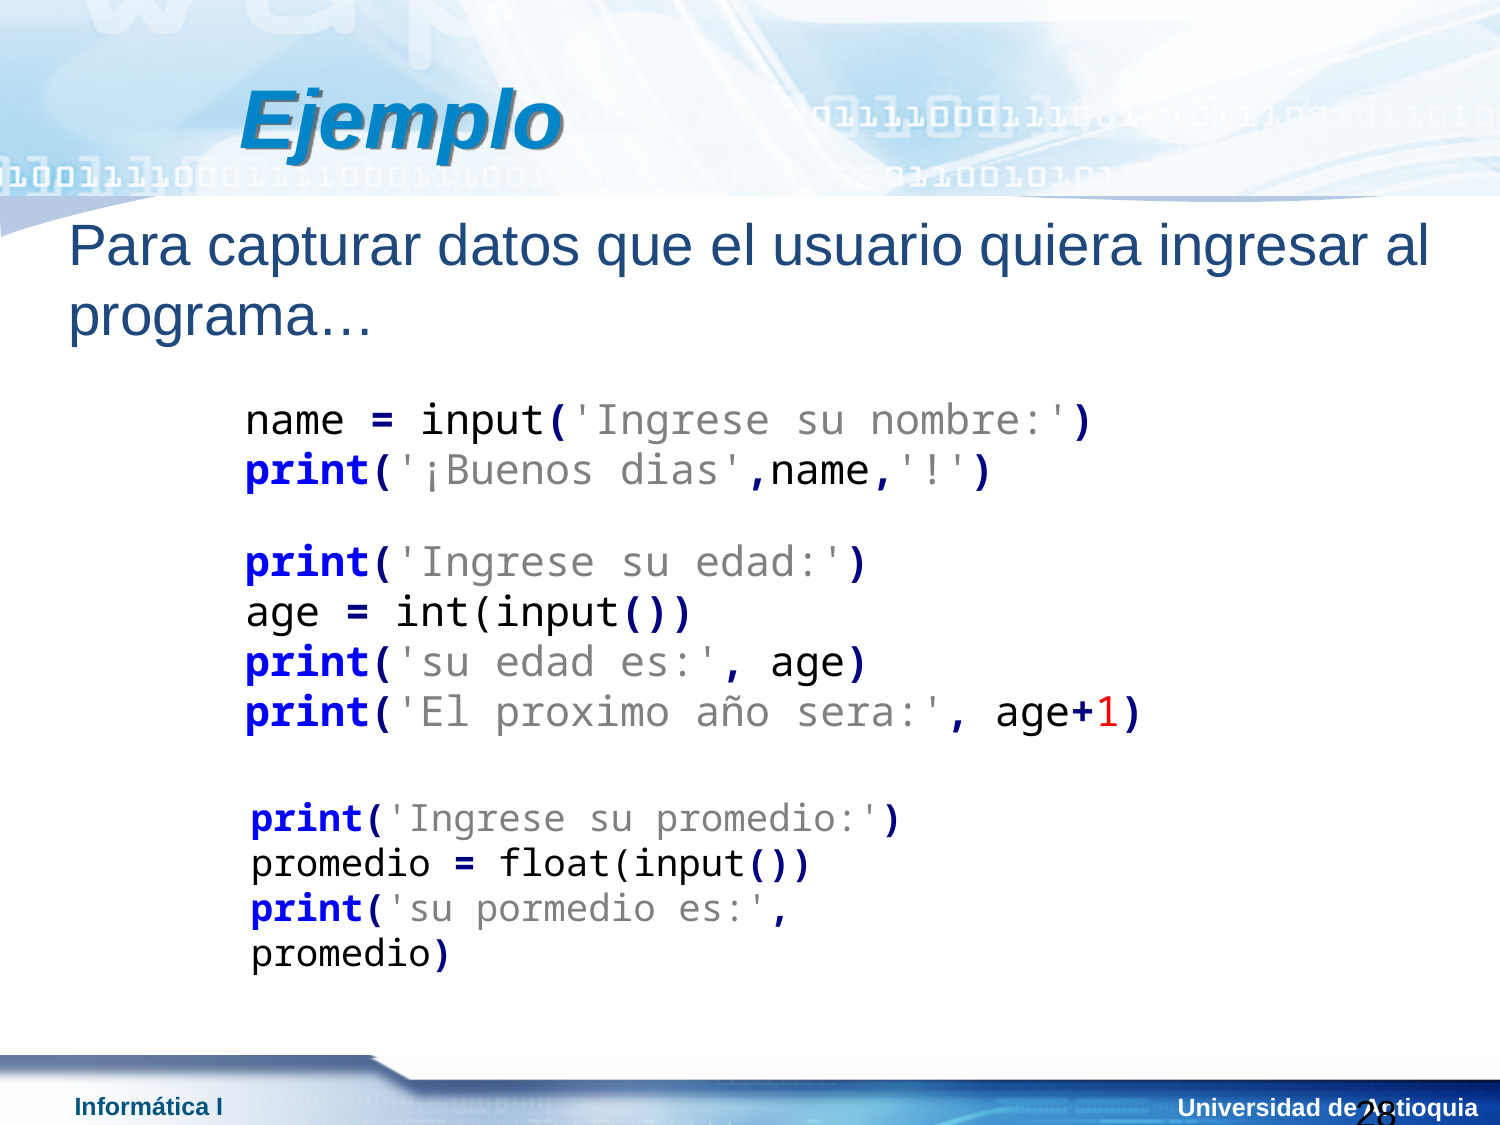

# Ejemplo
Para capturar datos que el usuario quiera ingresar al programa…
name = input('Ingrese su nombre:') print('¡Buenos dias',name,'!')
print('Ingrese su edad:')
age = int(input())
print('su edad es:', age)
print('El proximo año sera:', age+1)
print('Ingrese su promedio:')
promedio = float(input())
print('su pormedio es:', promedio)